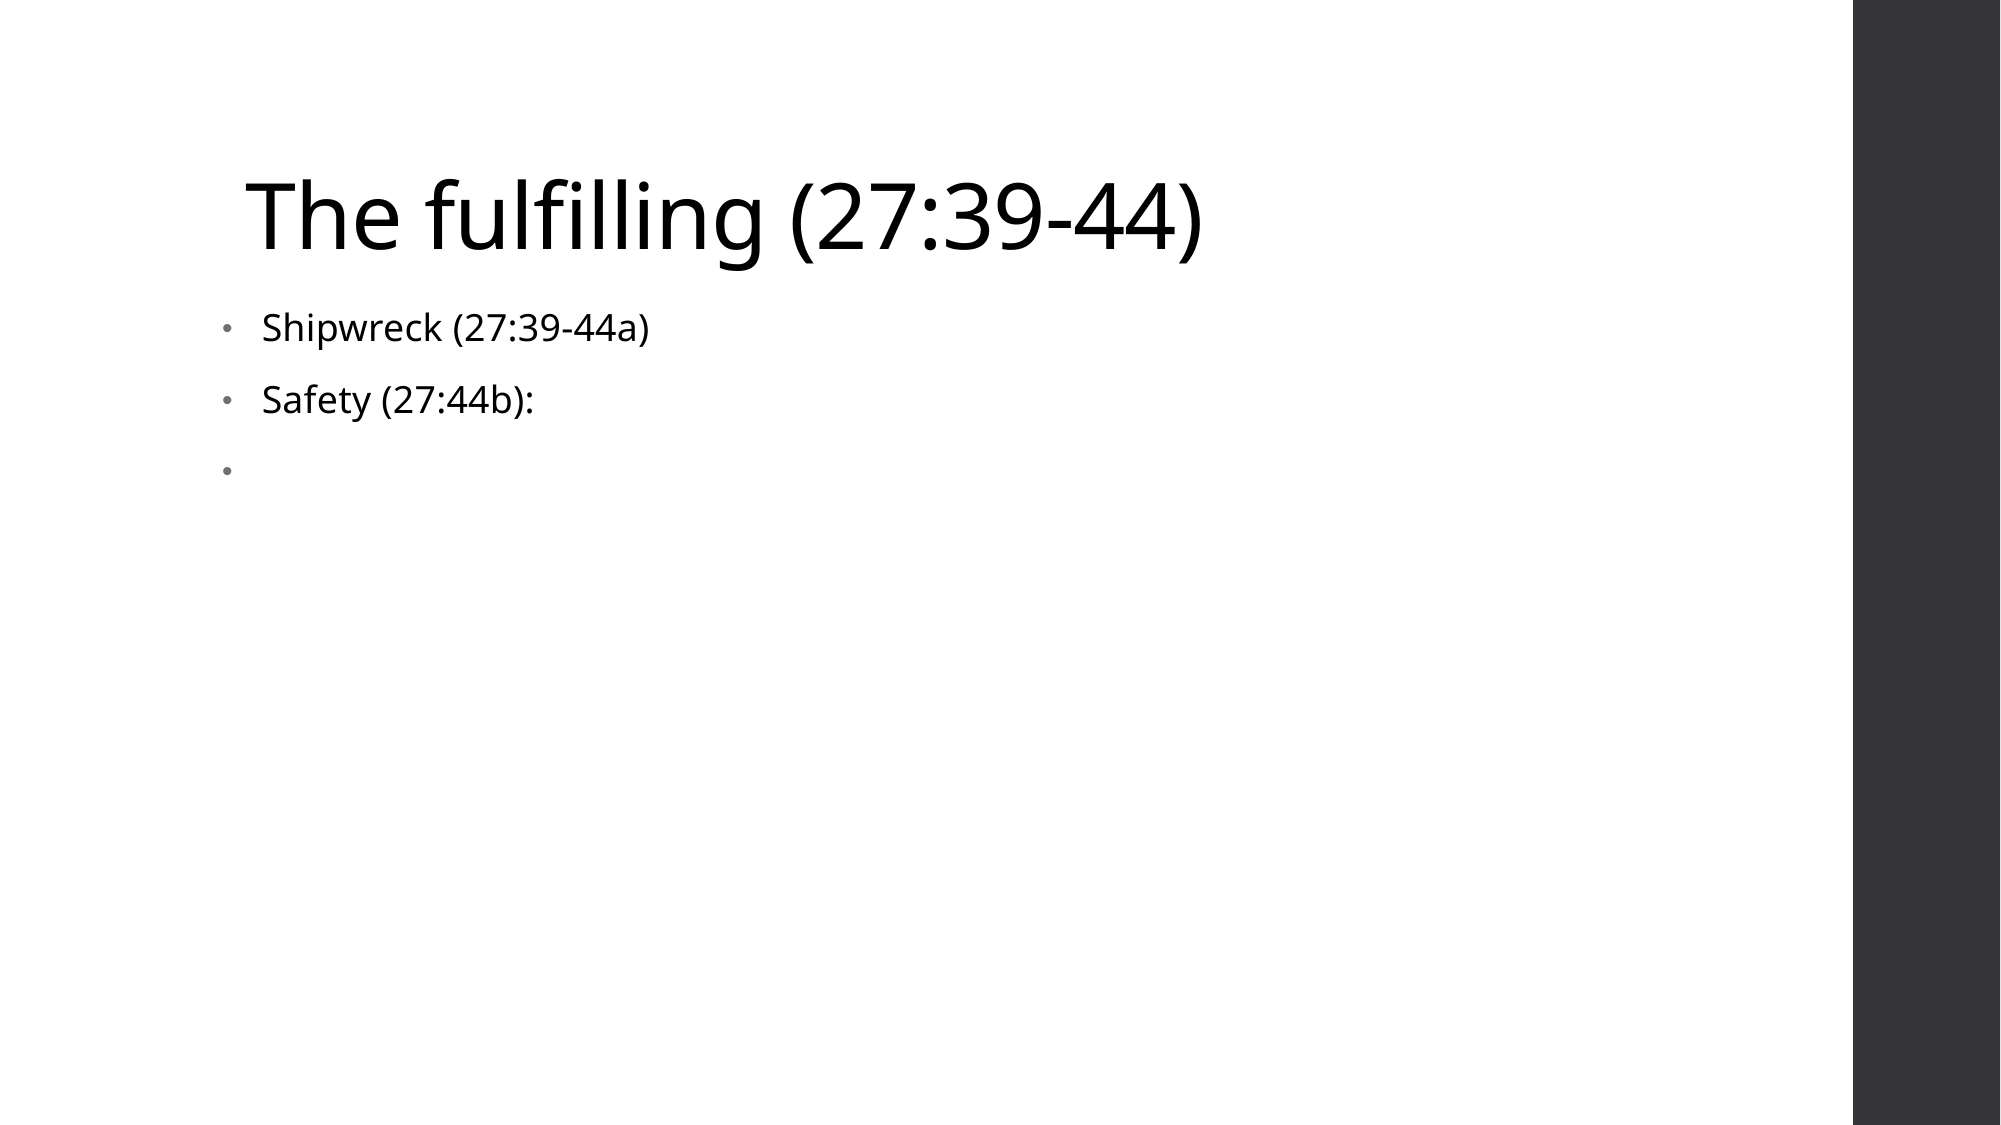

# The fulfilling (27:39-44)
 Shipwreck (27:39-44a)
 Safety (27:44b):